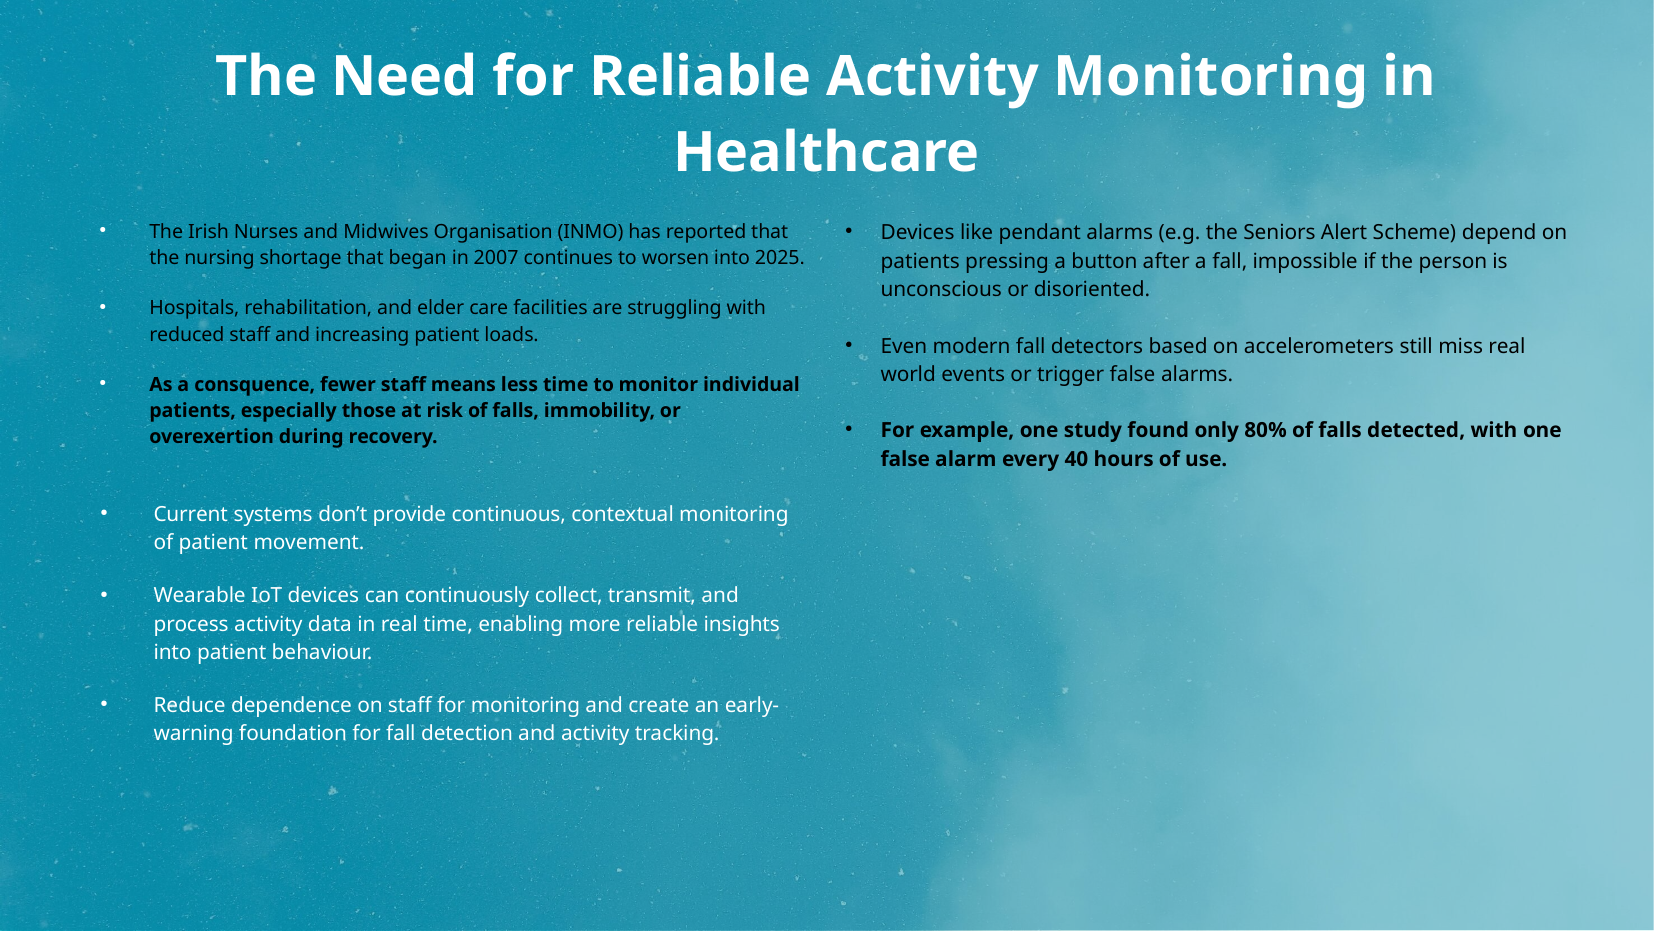

# The Need for Reliable Activity Monitoring in Healthcare
The Irish Nurses and Midwives Organisation (INMO) has reported that the nursing shortage that began in 2007 continues to worsen into 2025.
Hospitals, rehabilitation, and elder care facilities are struggling with reduced staff and increasing patient loads.
As a consquence, fewer staff means less time to monitor individual patients, especially those at risk of falls, immobility, or overexertion during recovery.
Devices like pendant alarms (e.g. the Seniors Alert Scheme) depend on patients pressing a button after a fall, impossible if the person is unconscious or disoriented.
Even modern fall detectors based on accelerometers still miss real world events or trigger false alarms.
For example, one study found only 80% of falls detected, with one false alarm every 40 hours of use.
Current systems don’t provide continuous, contextual monitoring of patient movement.
Wearable IoT devices can continuously collect, transmit, and process activity data in real time, enabling more reliable insights into patient behaviour.
Reduce dependence on staff for monitoring and create an early-warning foundation for fall detection and activity tracking.